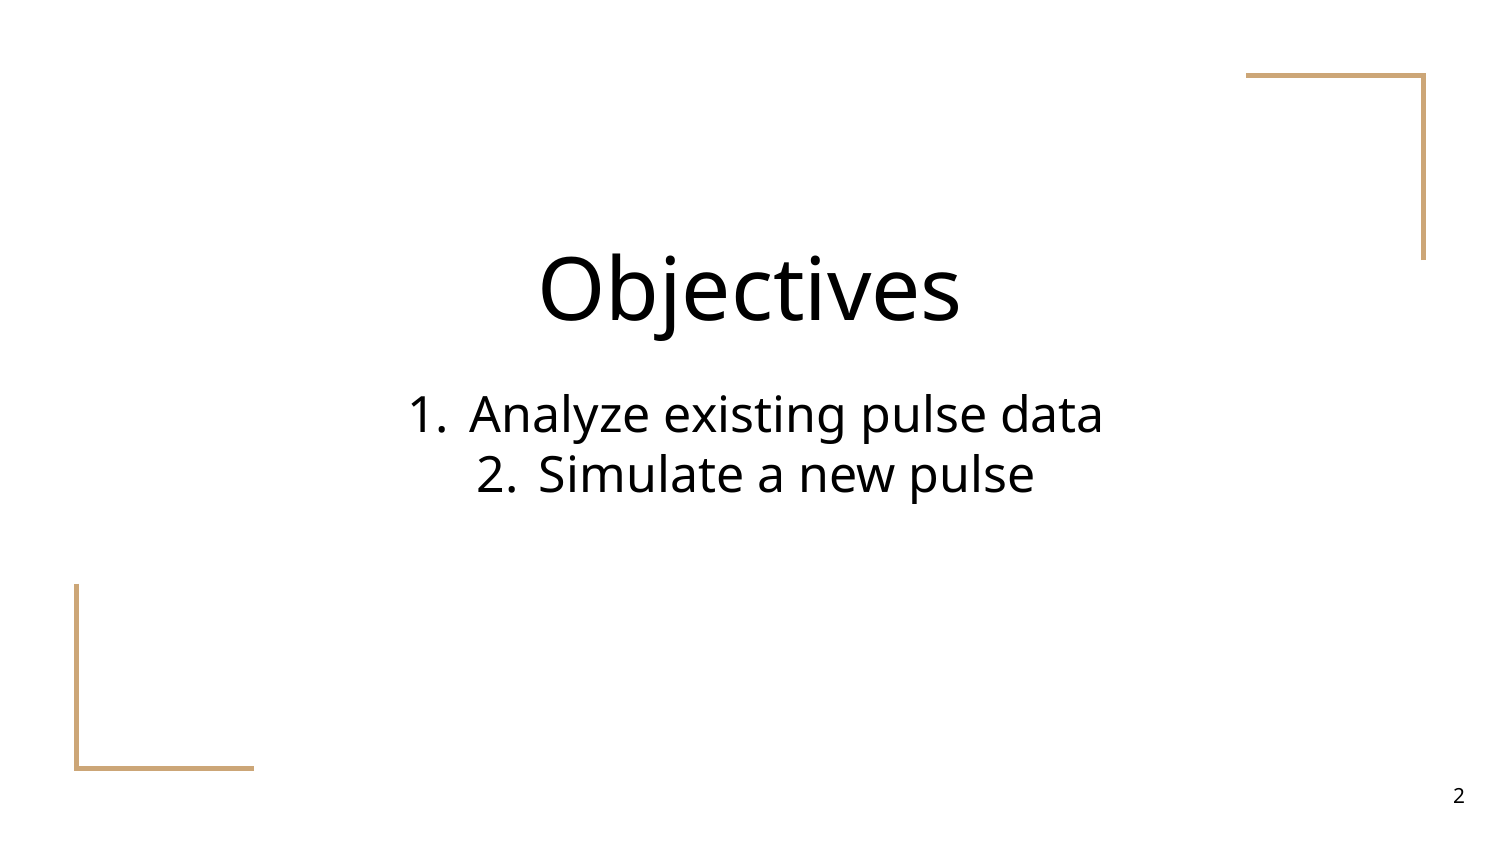

# Objectives
Analyze existing pulse data
Simulate a new pulse